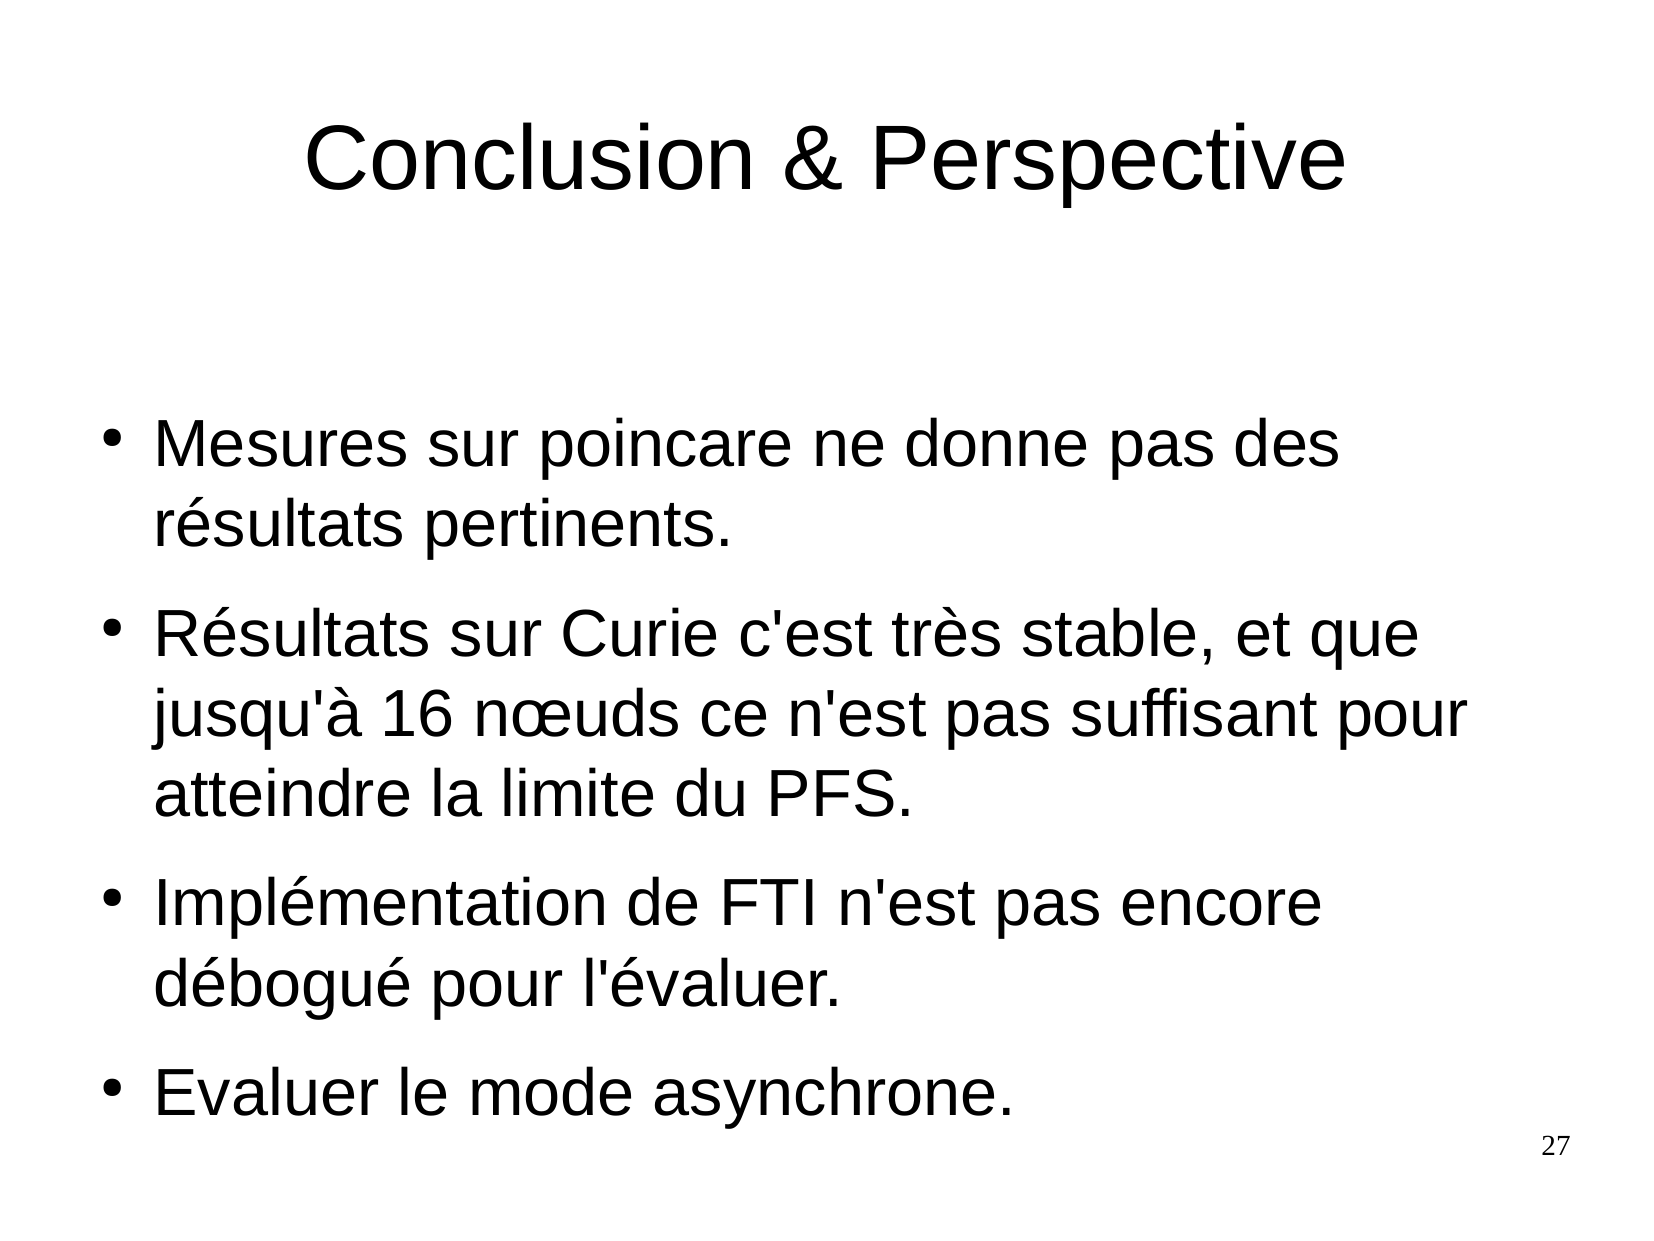

# Conclusion & Perspective
Mesures sur poincare ne donne pas des résultats pertinents.
Résultats sur Curie c'est très stable, et que jusqu'à 16 nœuds ce n'est pas suffisant pour atteindre la limite du PFS.
Implémentation de FTI n'est pas encore débogué pour l'évaluer.
Evaluer le mode asynchrone.
27